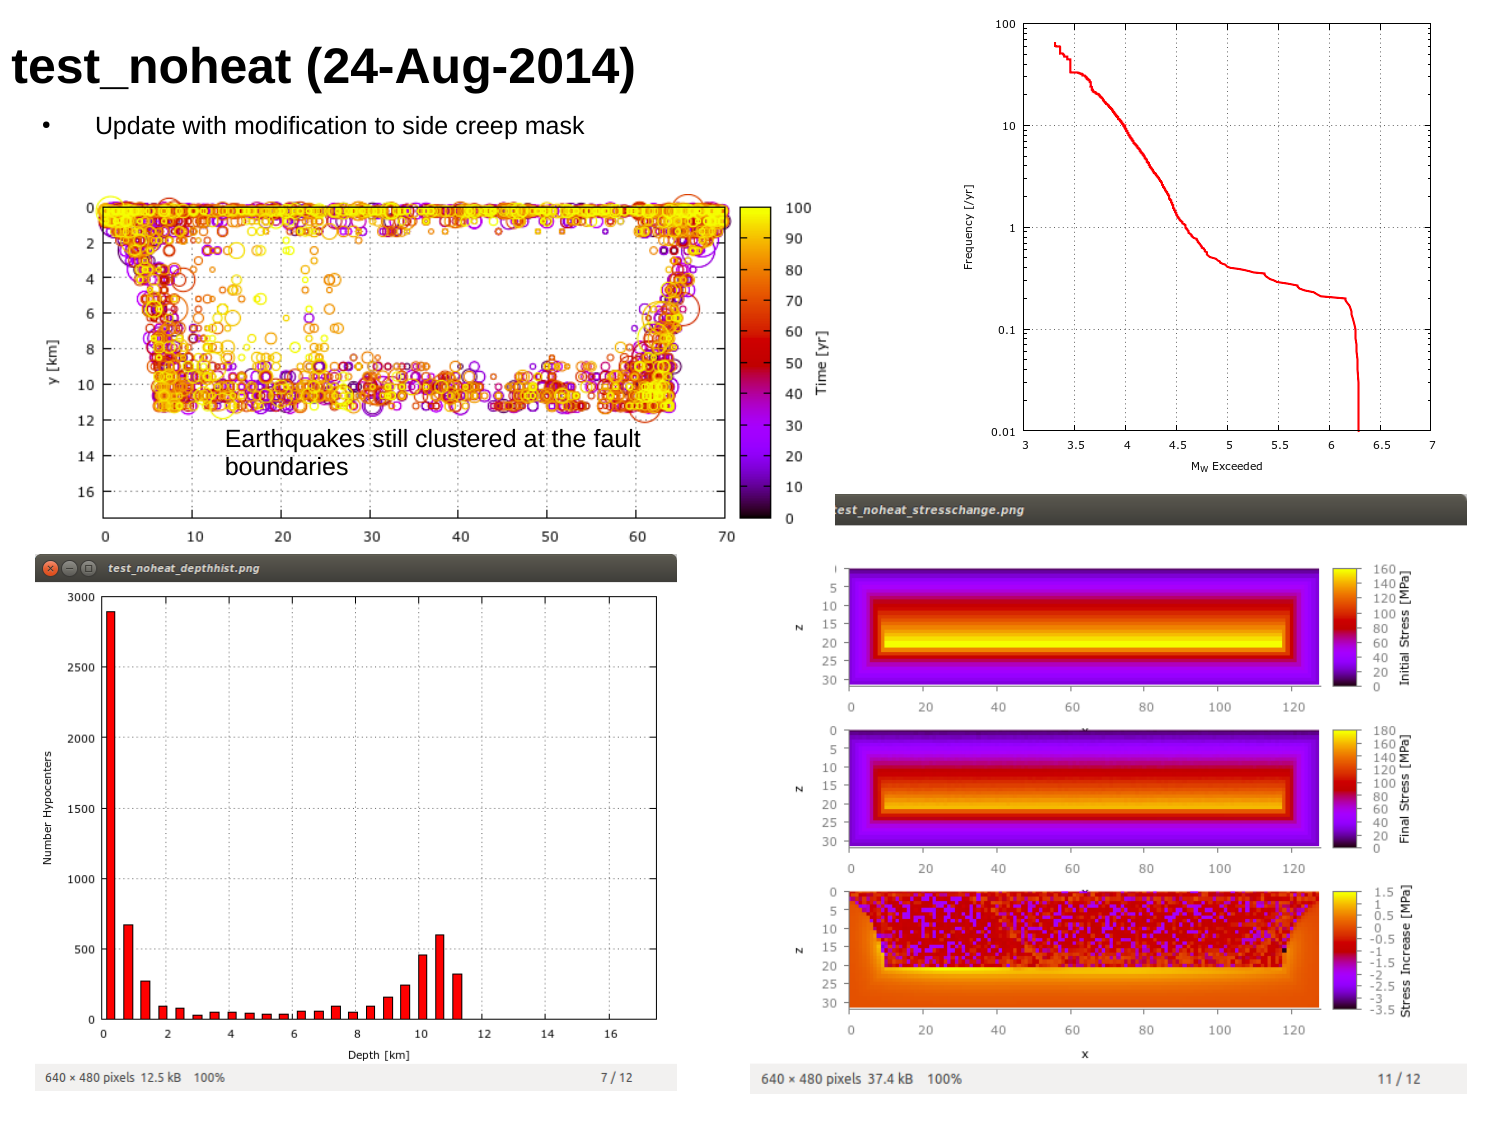

# test_noheat (24-Aug-2014)
Update with modification to side creep mask
Earthquakes still clustered at the fault boundaries